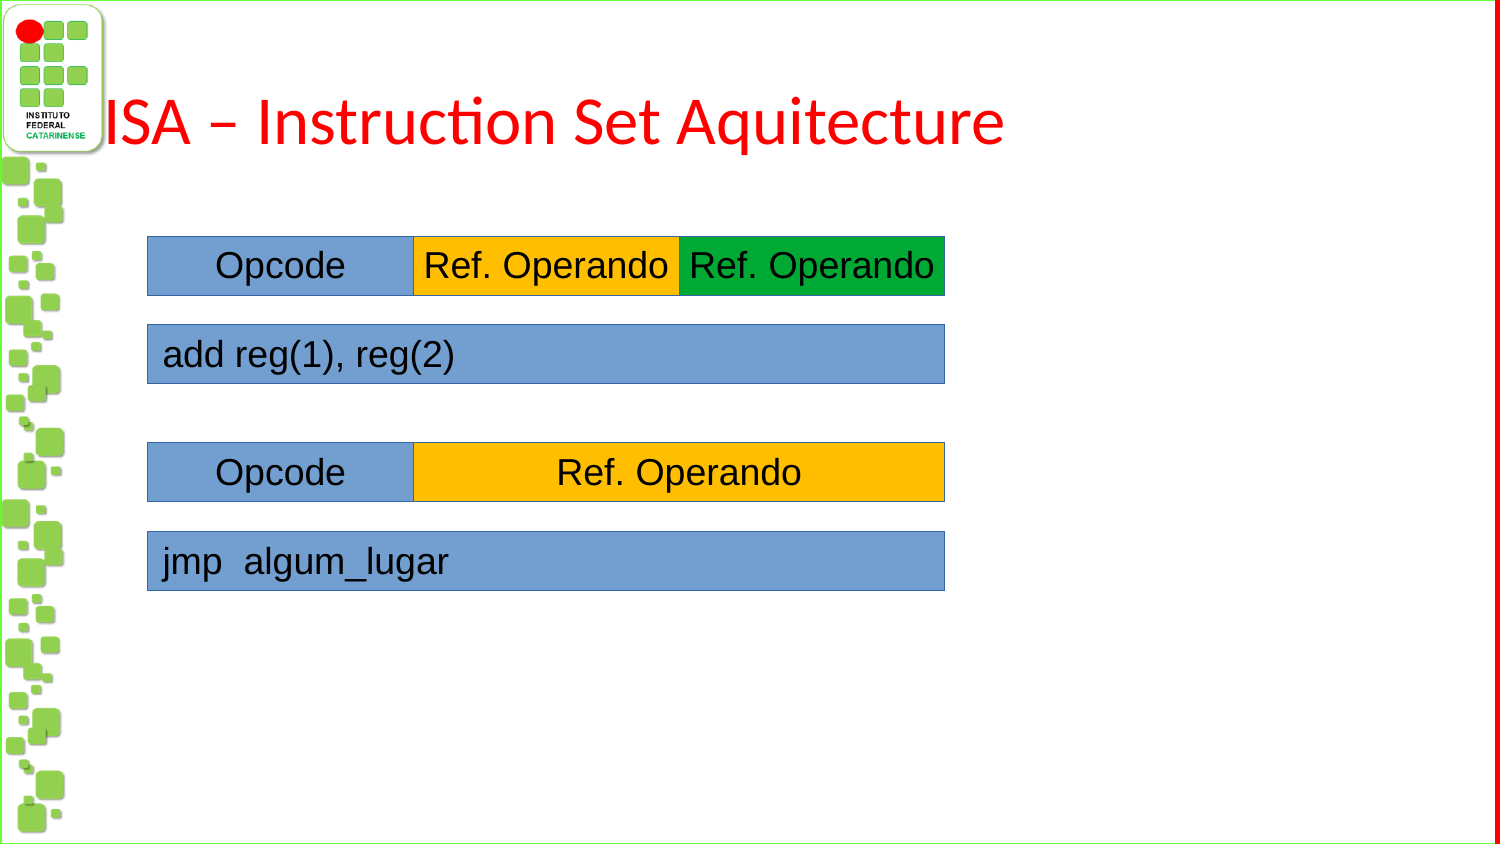

# ISA – Instruction Set Aquitecture
Opcode
Ref. Operando
Ref. Operando
add reg(1), reg(2)
Opcode
Ref. Operando
jmp algum_lugar